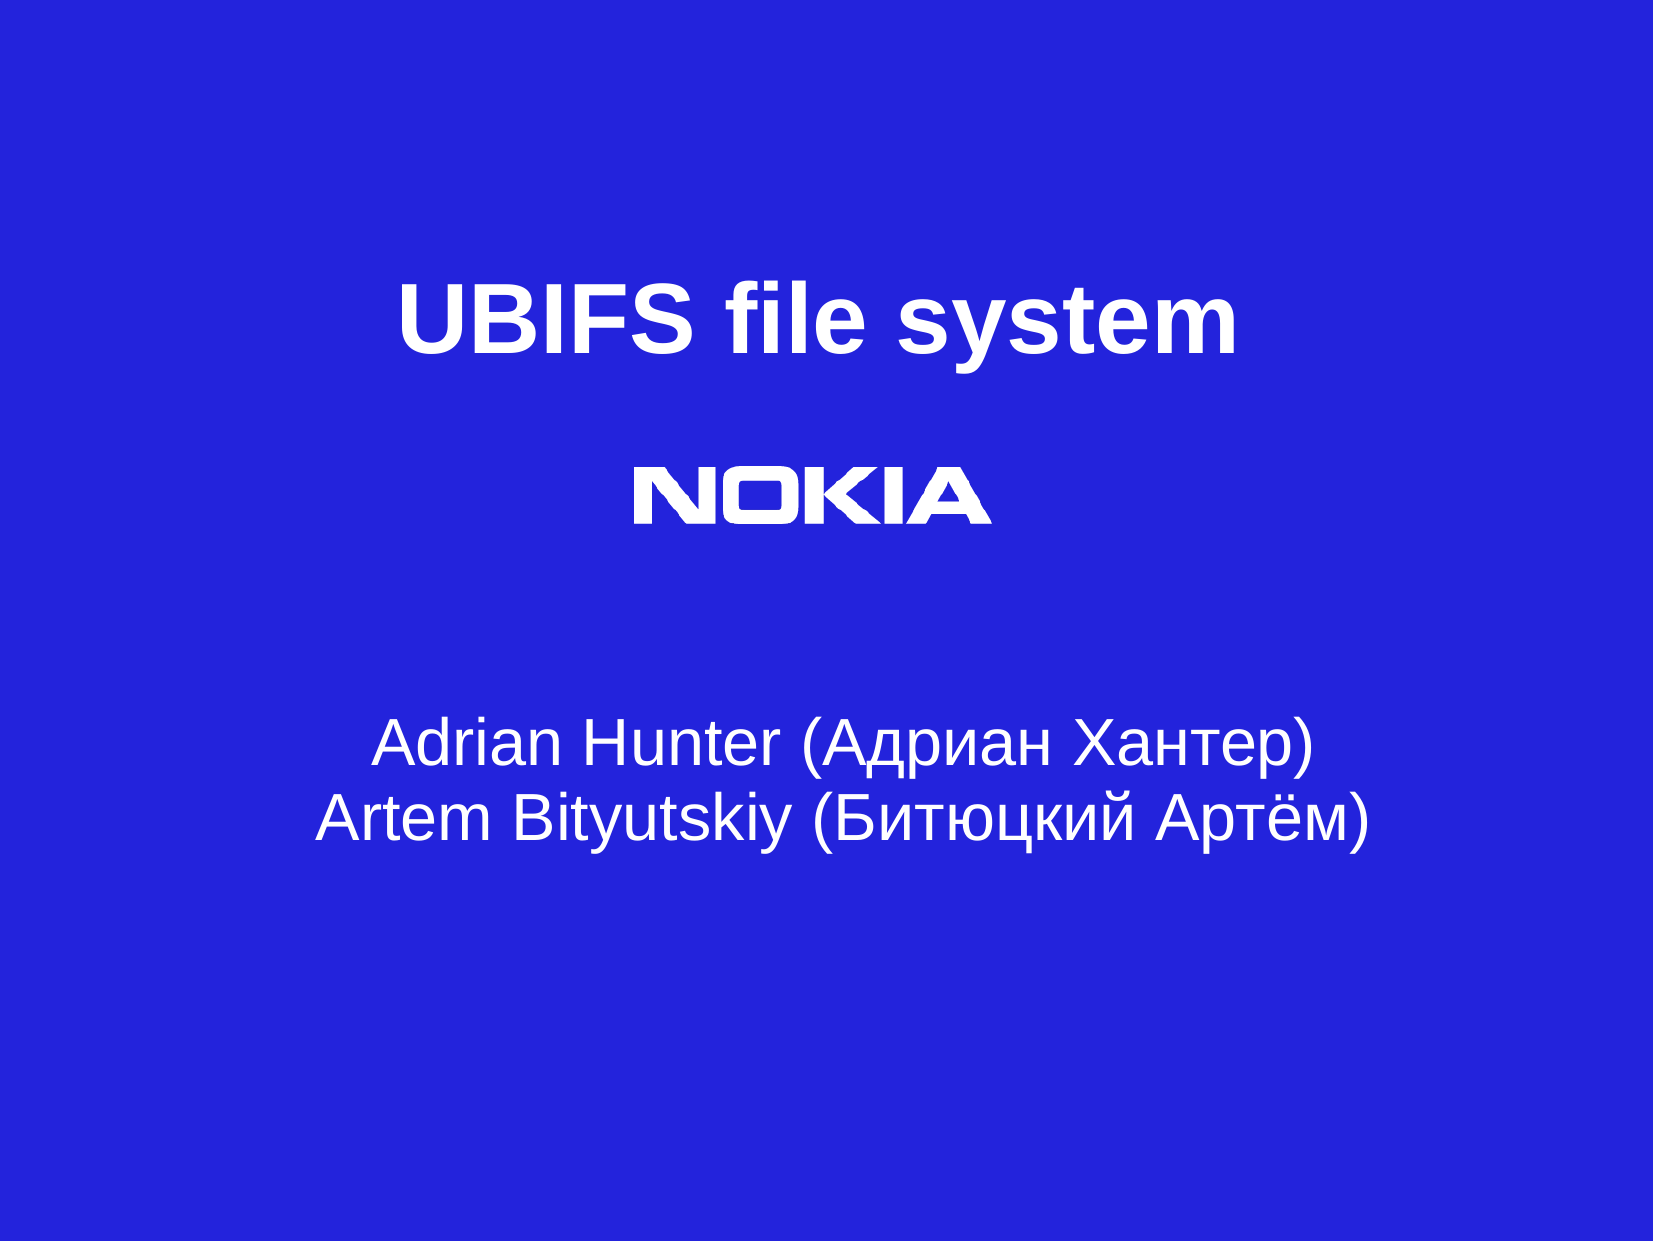

# UBIFS file system
Adrian Hunter (Адриан Хантер)
Artem Bityutskiy (Битюцкий Артём)